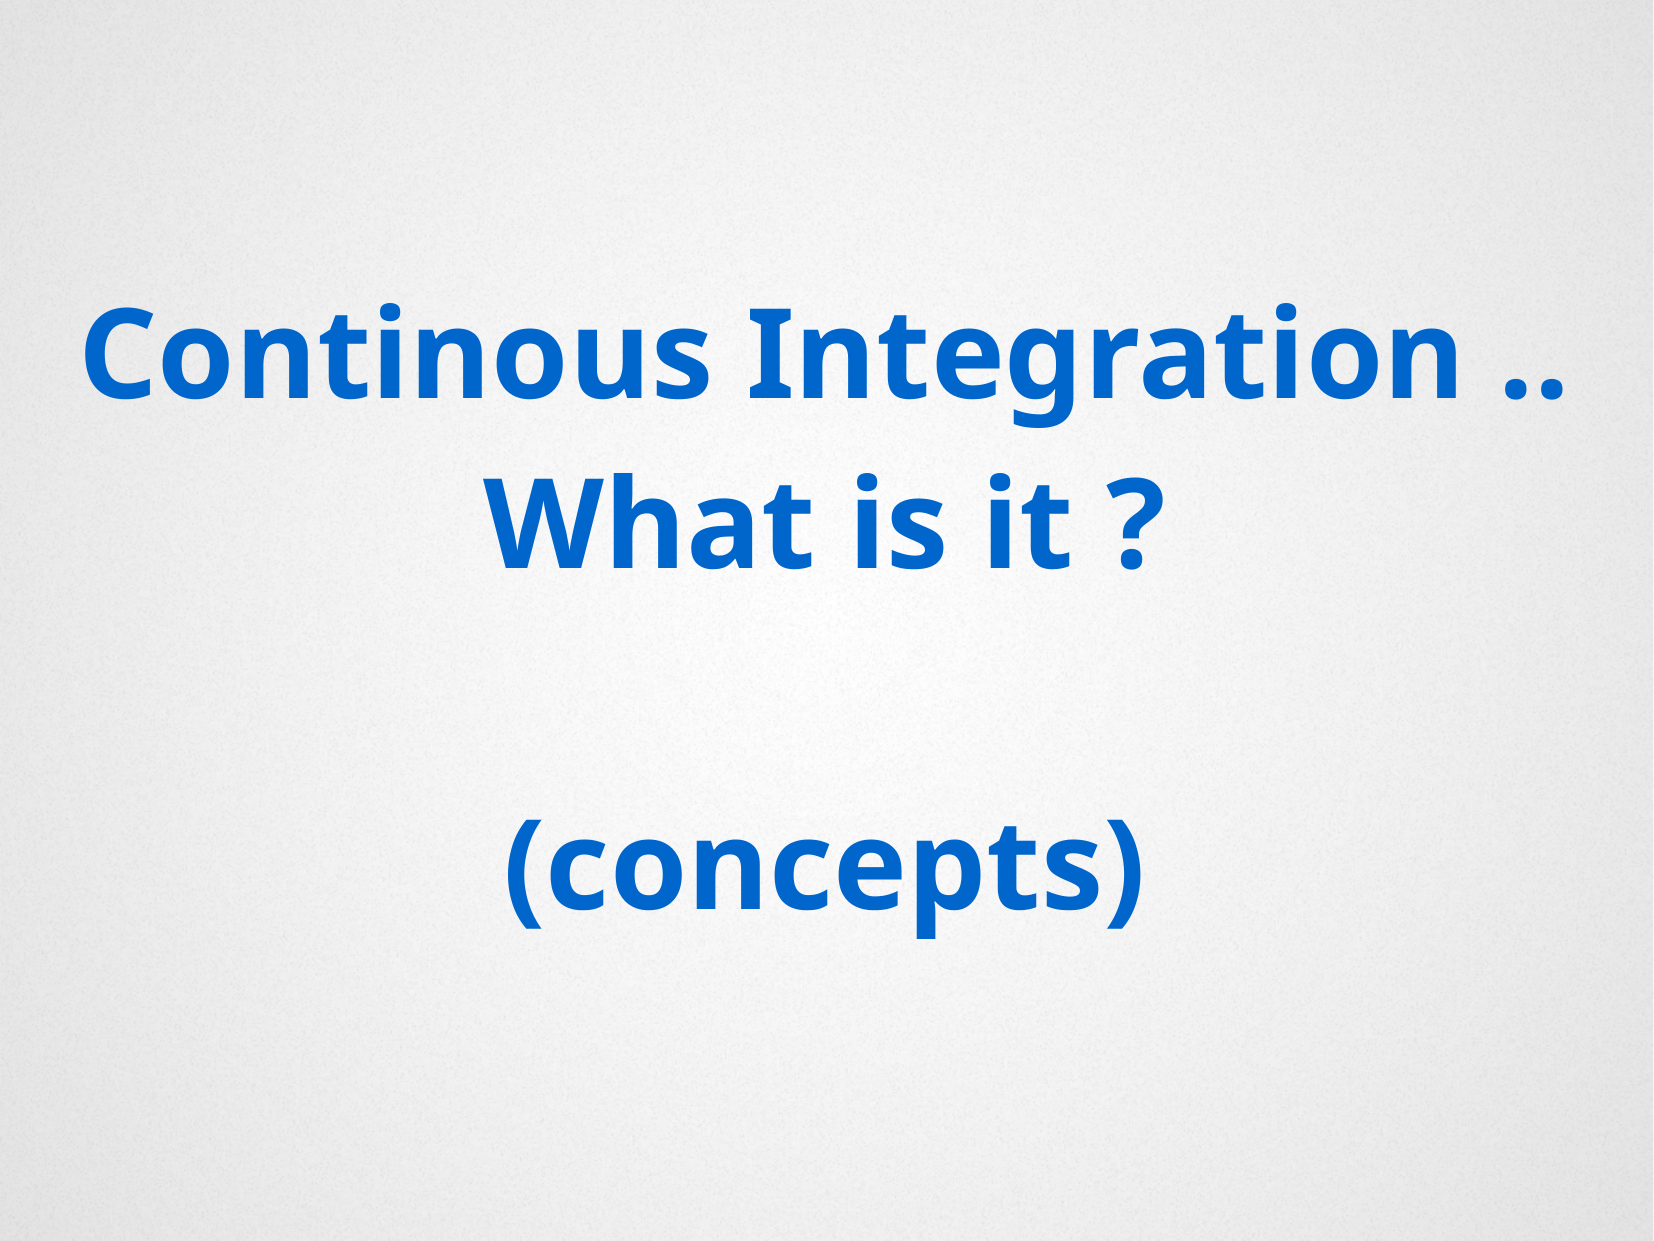

Continous Integration ..
What is it ?
(concepts)